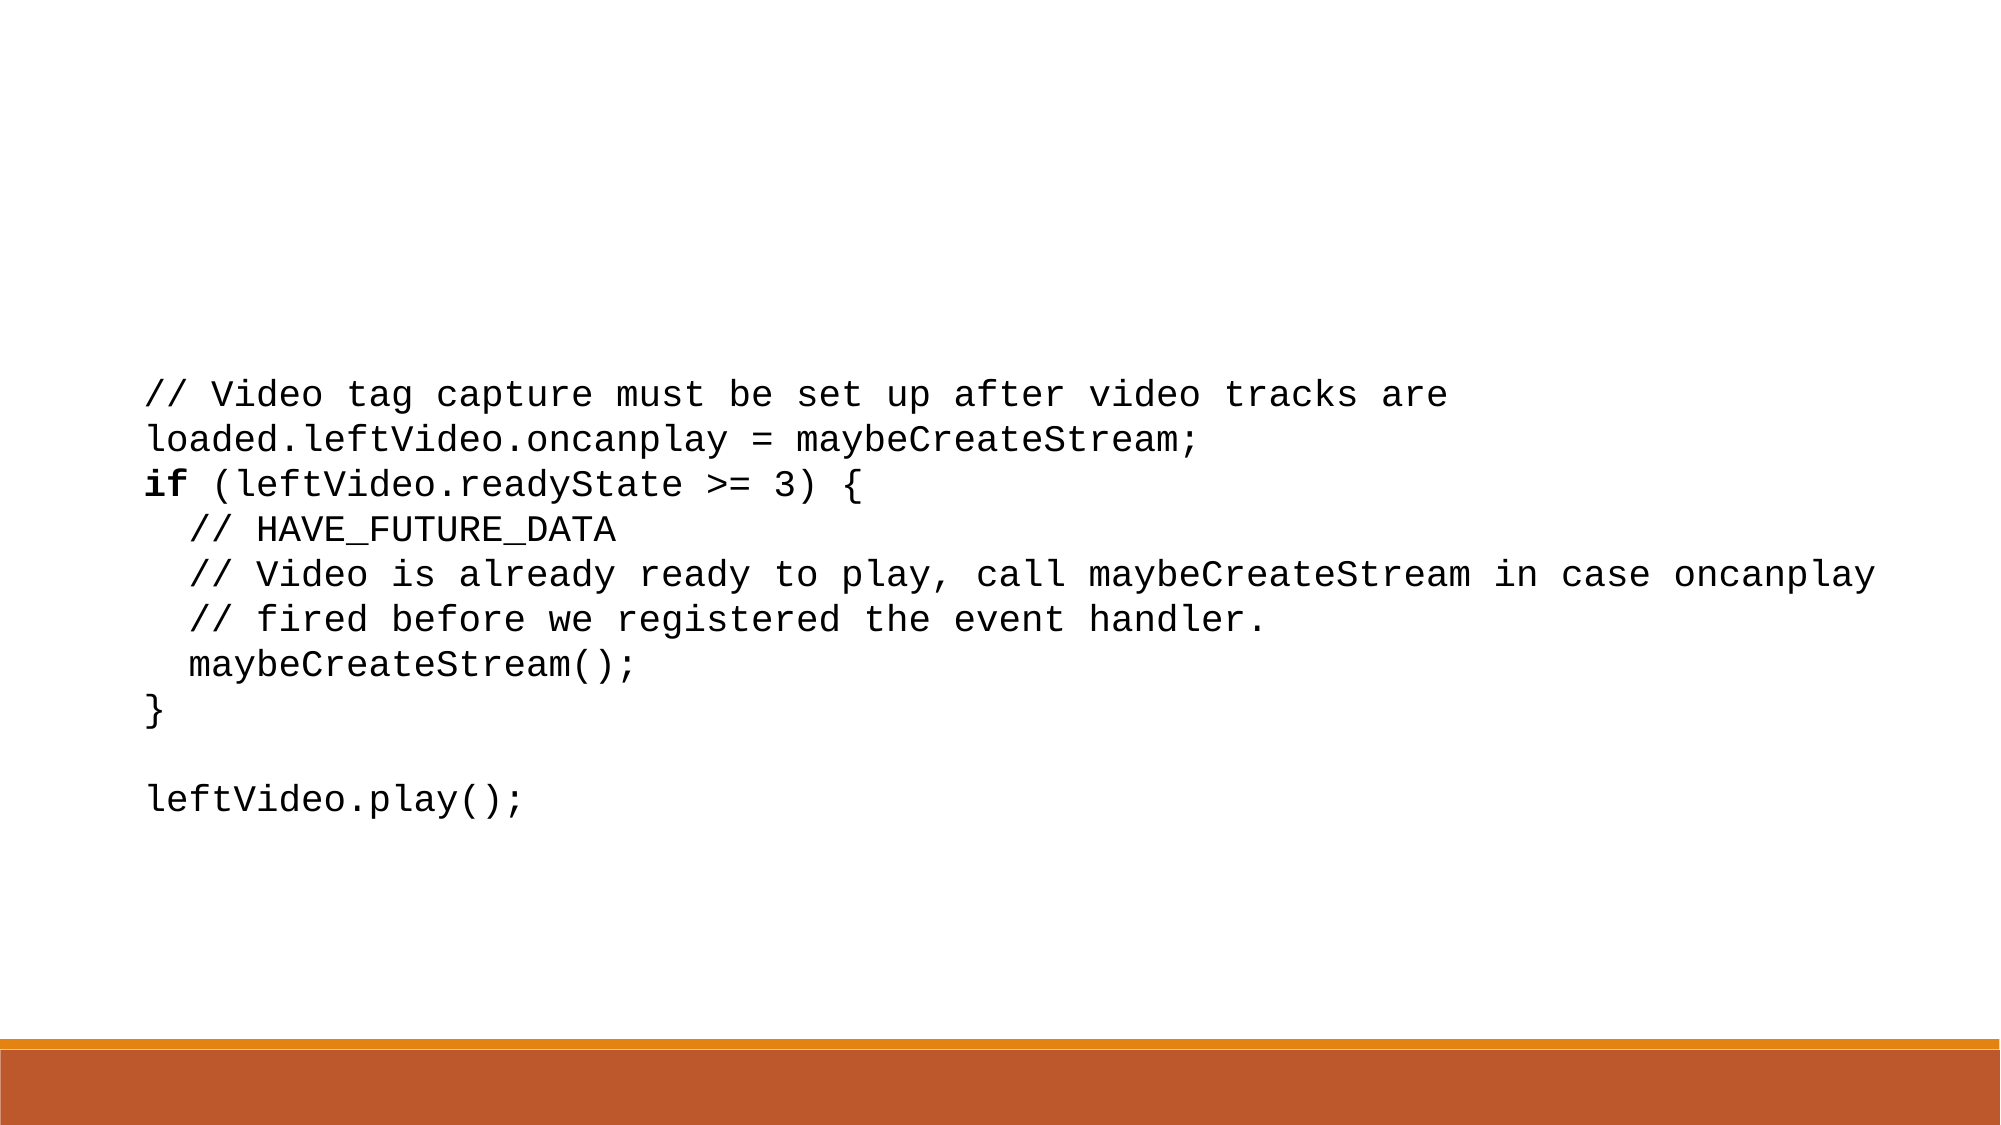

// Video tag capture must be set up after video tracks are
loaded.leftVideo.oncanplay = maybeCreateStream;
if (leftVideo.readyState >= 3) {
 // HAVE_FUTURE_DATA
 // Video is already ready to play, call maybeCreateStream in case oncanplay
 // fired before we registered the event handler.
 maybeCreateStream();
}
leftVideo.play();